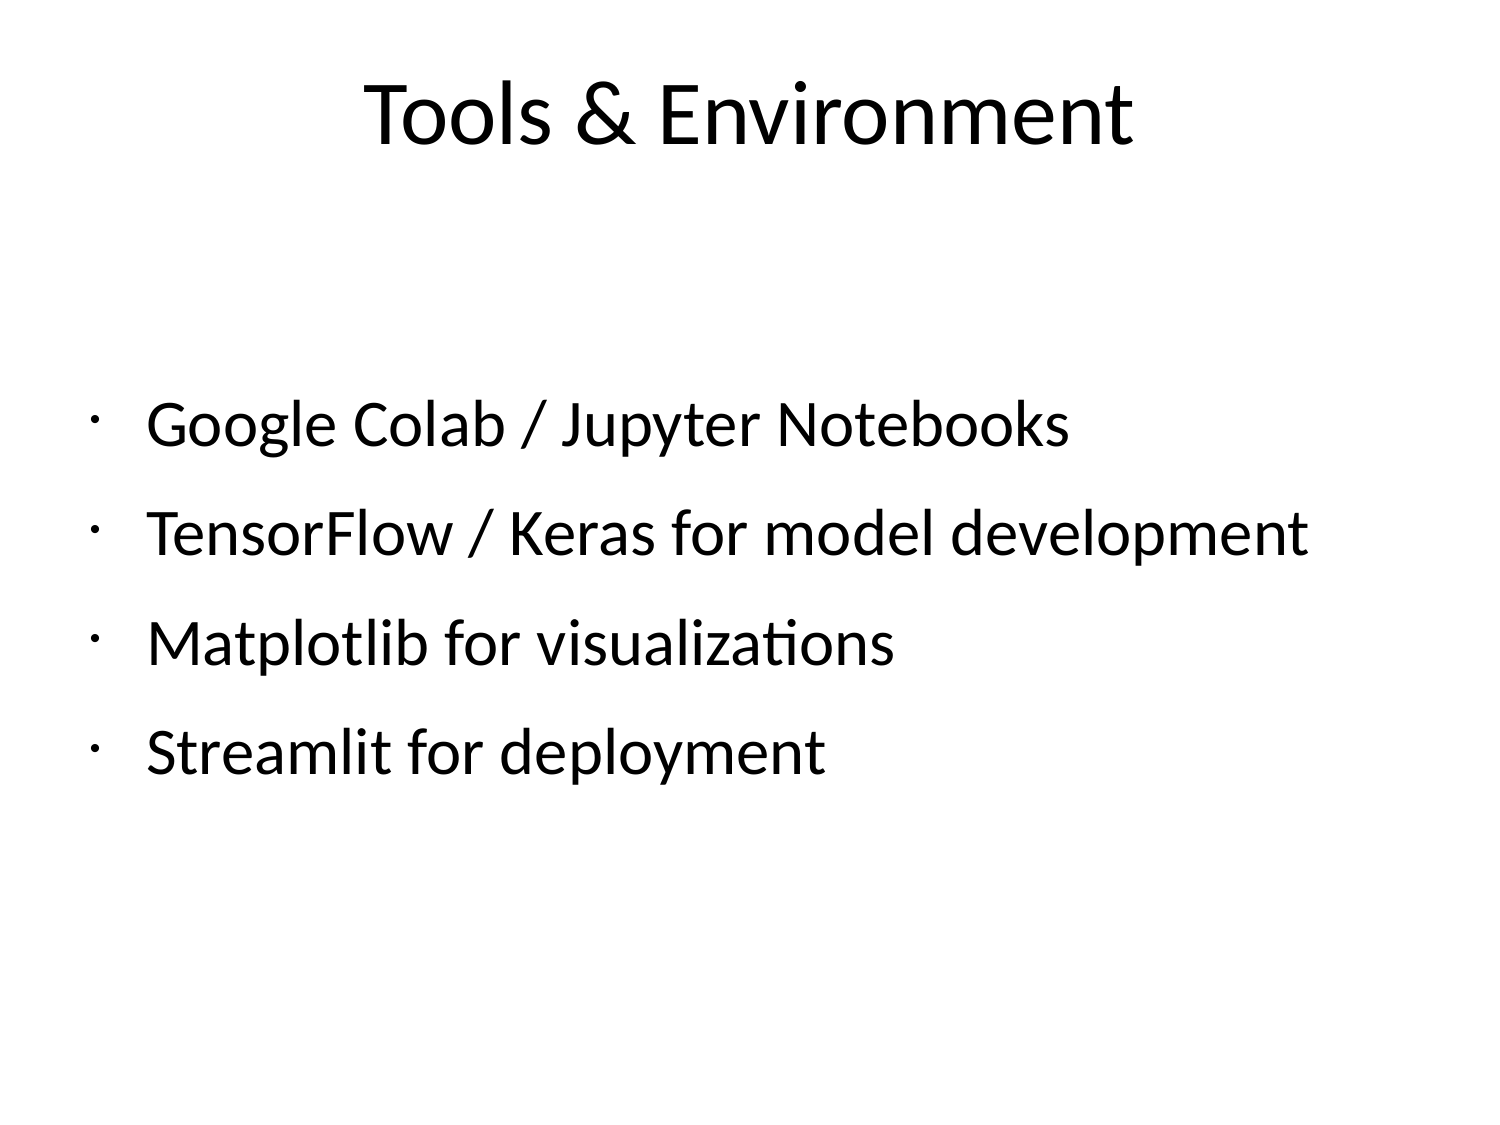

# Tools & Environment
Google Colab / Jupyter Notebooks
TensorFlow / Keras for model development
Matplotlib for visualizations
Streamlit for deployment